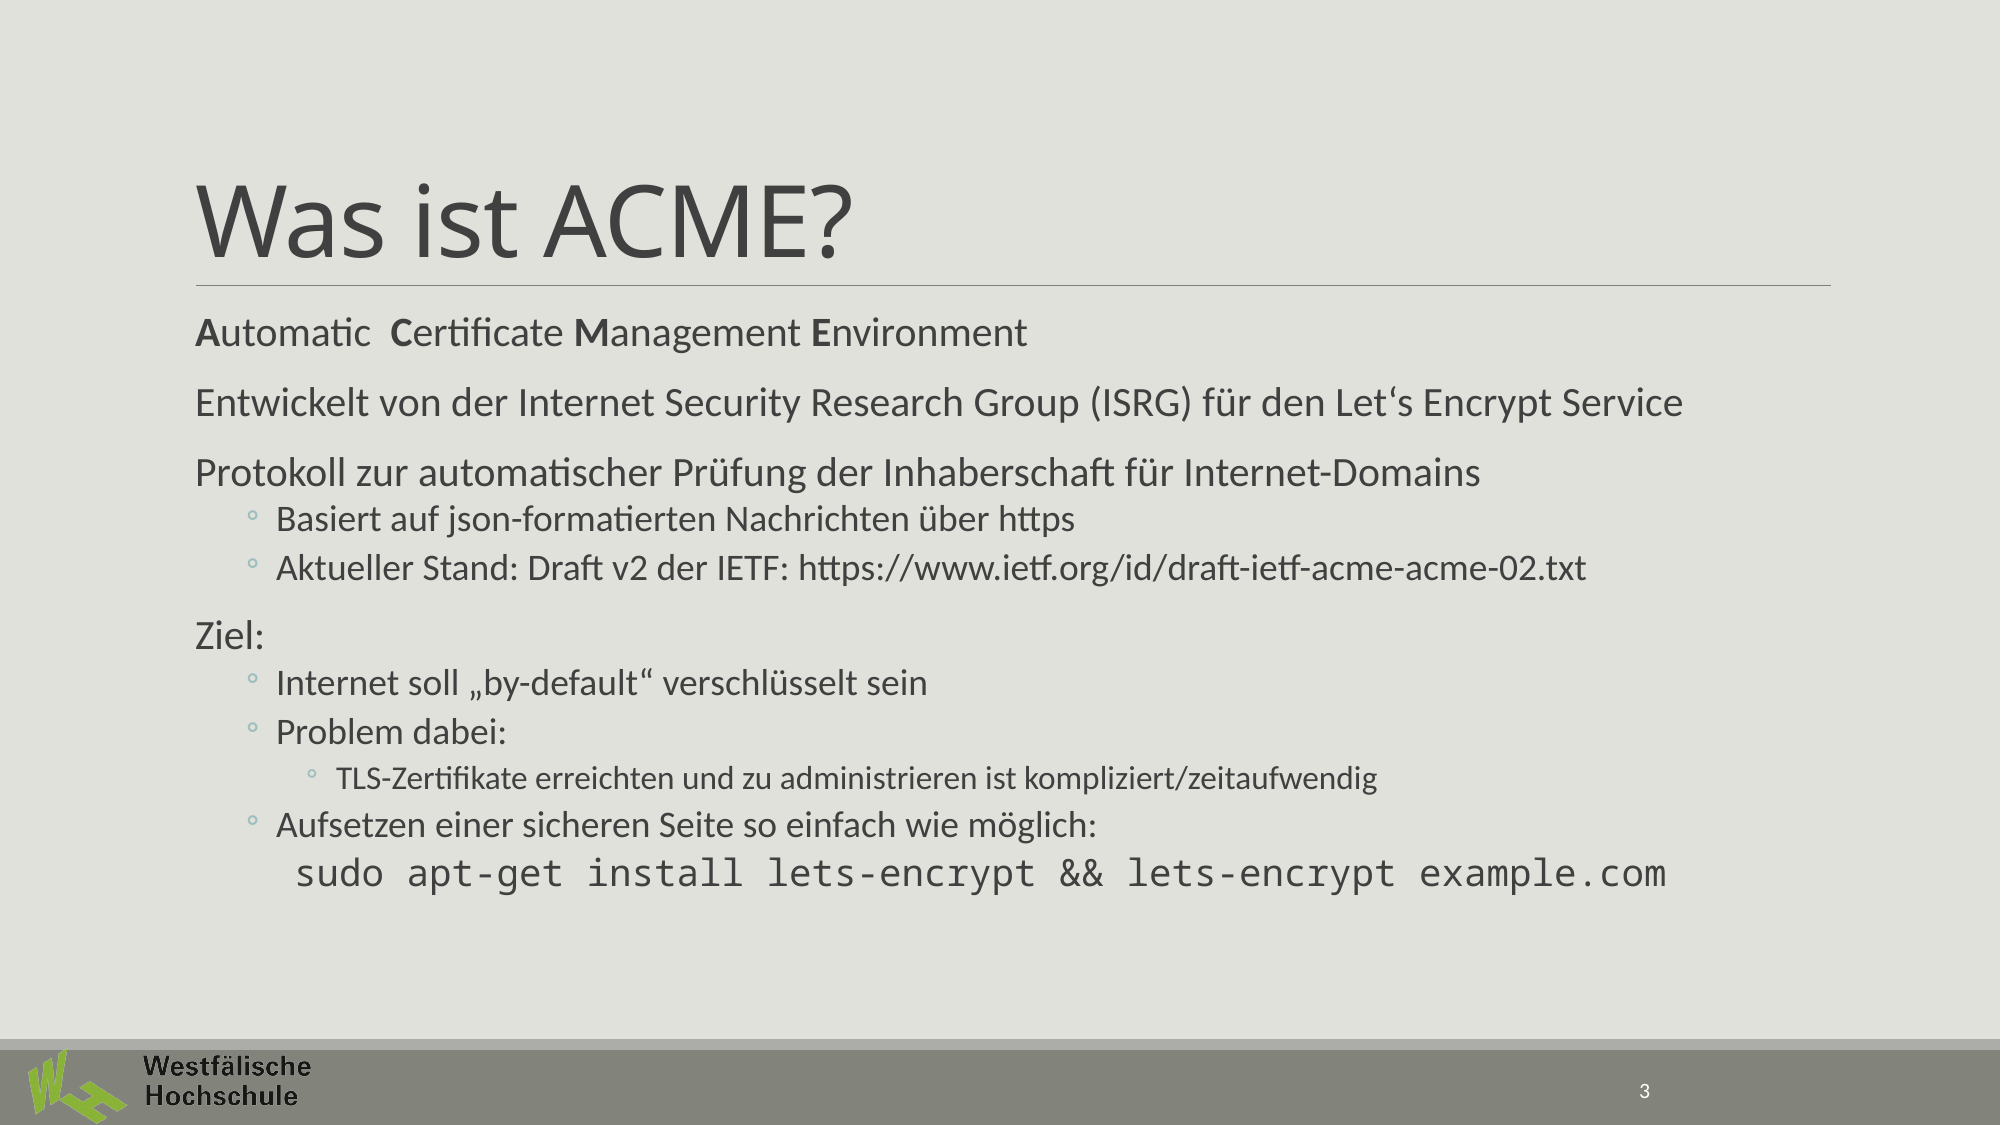

# Was ist ACME?
Automatic Certificate Management Environment
Entwickelt von der Internet Security Research Group (ISRG) für den Let‘s Encrypt Service
Protokoll zur automatischer Prüfung der Inhaberschaft für Internet-Domains
Basiert auf json-formatierten Nachrichten über https
Aktueller Stand: Draft v2 der IETF: https://www.ietf.org/id/draft-ietf-acme-acme-02.txt
Ziel:
Internet soll „by-default“ verschlüsselt sein
Problem dabei:
TLS-Zertifikate erreichten und zu administrieren ist kompliziert/zeitaufwendig
Aufsetzen einer sicheren Seite so einfach wie möglich:
sudo apt-get install lets-encrypt && lets-encrypt example.com